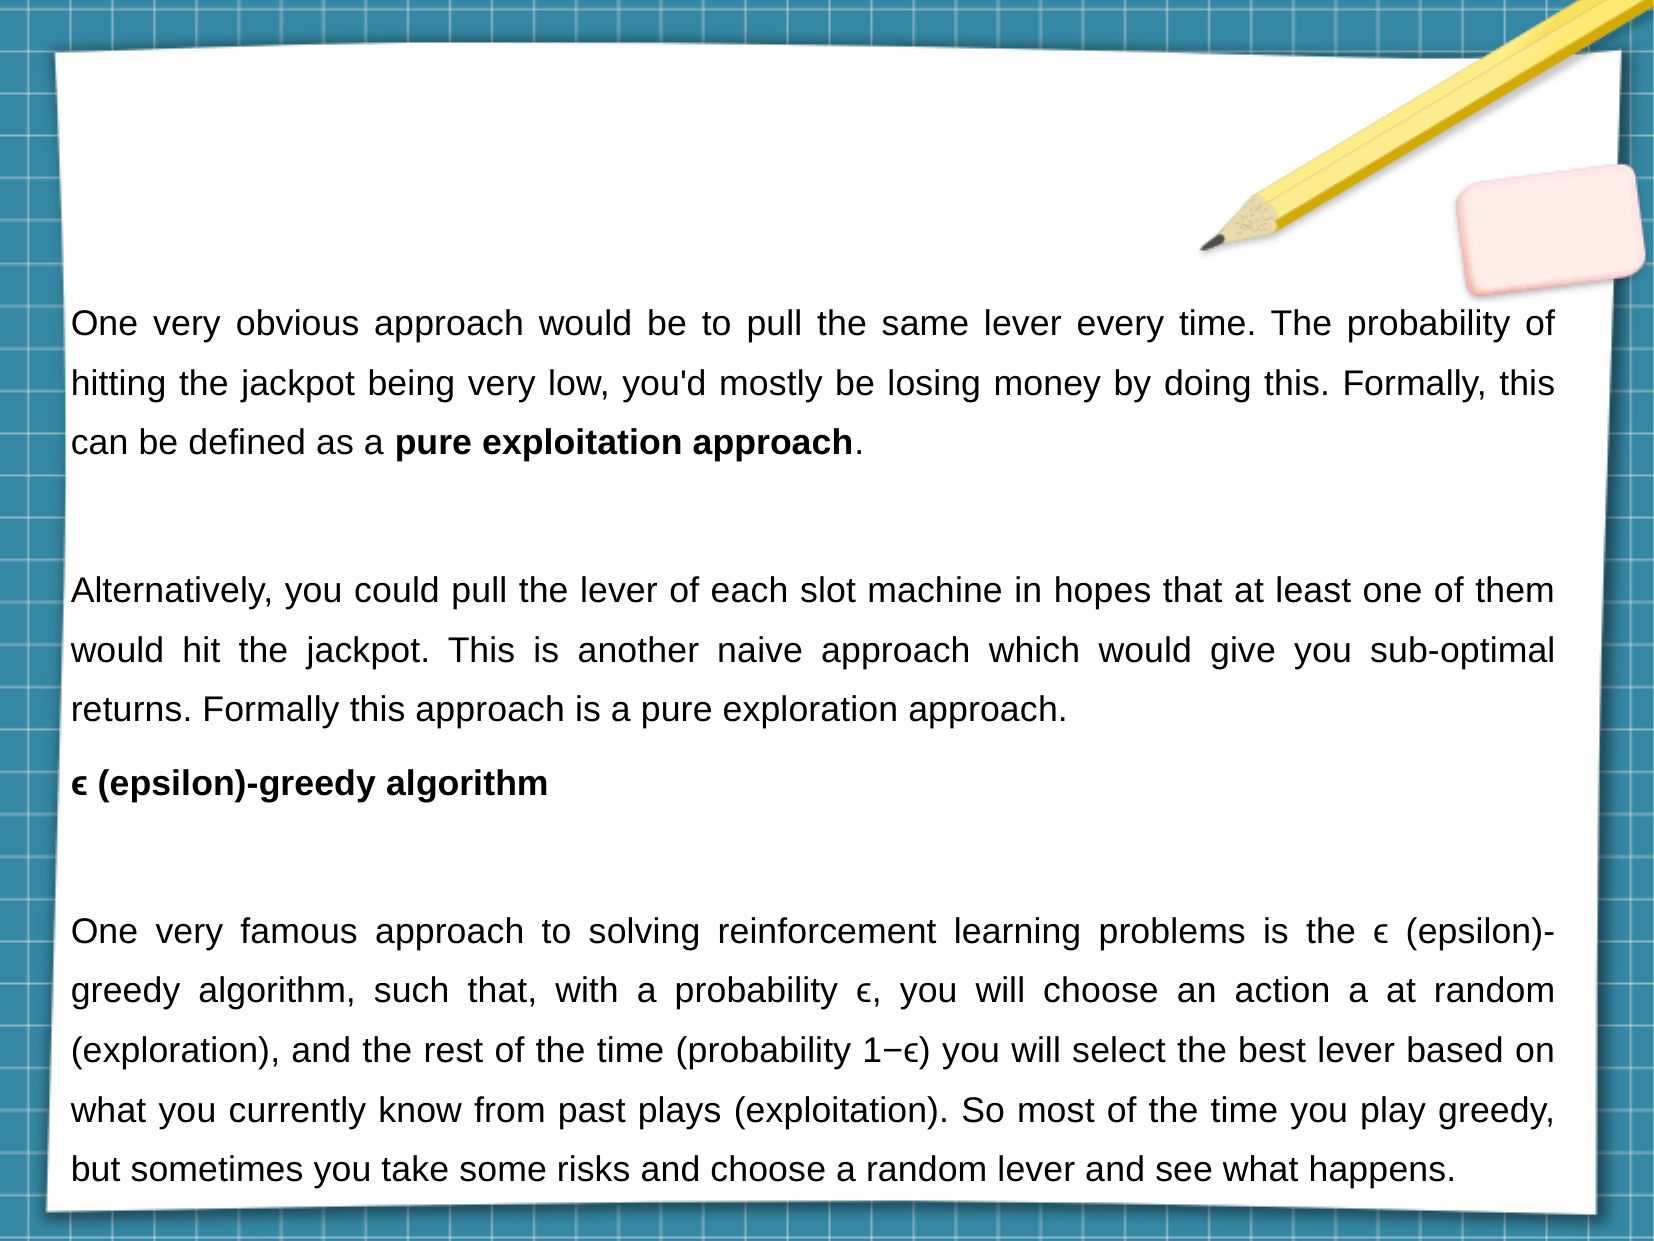

# One very obvious approach would be to pull the same lever every time. The probability of hitting the jackpot being very low, you'd mostly be losing money by doing this. Formally, this can be defined as a pure exploitation approach.
Alternatively, you could pull the lever of each slot machine in hopes that at least one of them would hit the jackpot. This is another naive approach which would give you sub-optimal returns. Formally this approach is a pure exploration approach.
ϵ (epsilon)-greedy algorithm
One very famous approach to solving reinforcement learning problems is the ϵ (epsilon)-greedy algorithm, such that, with a probability ϵ, you will choose an action a at random (exploration), and the rest of the time (probability 1−ϵ) you will select the best lever based on what you currently know from past plays (exploitation). So most of the time you play greedy, but sometimes you take some risks and choose a random lever and see what happens.